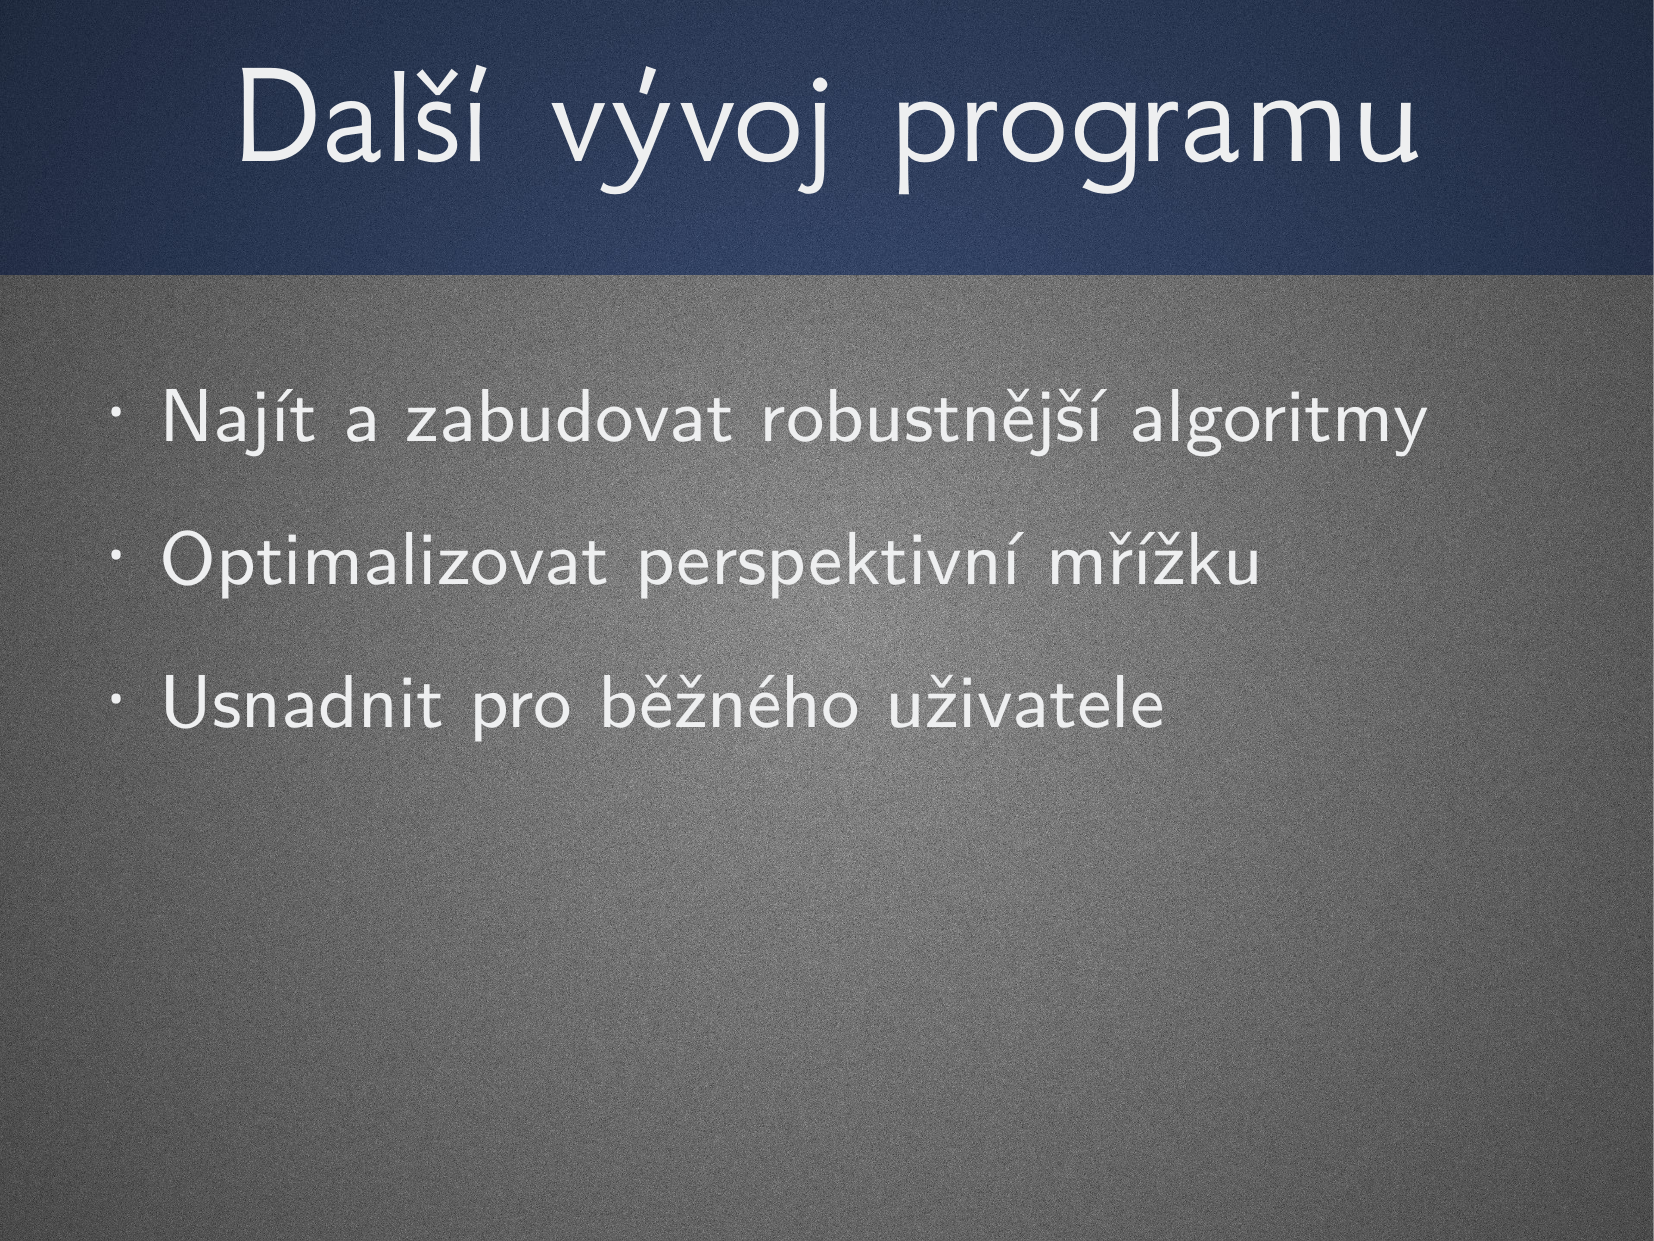

# Další vývoj programu
Najít a zabudovat robustnější algoritmy
Optimalizovat perspektivní mřížku
Usnadnit pro běžného uživatele